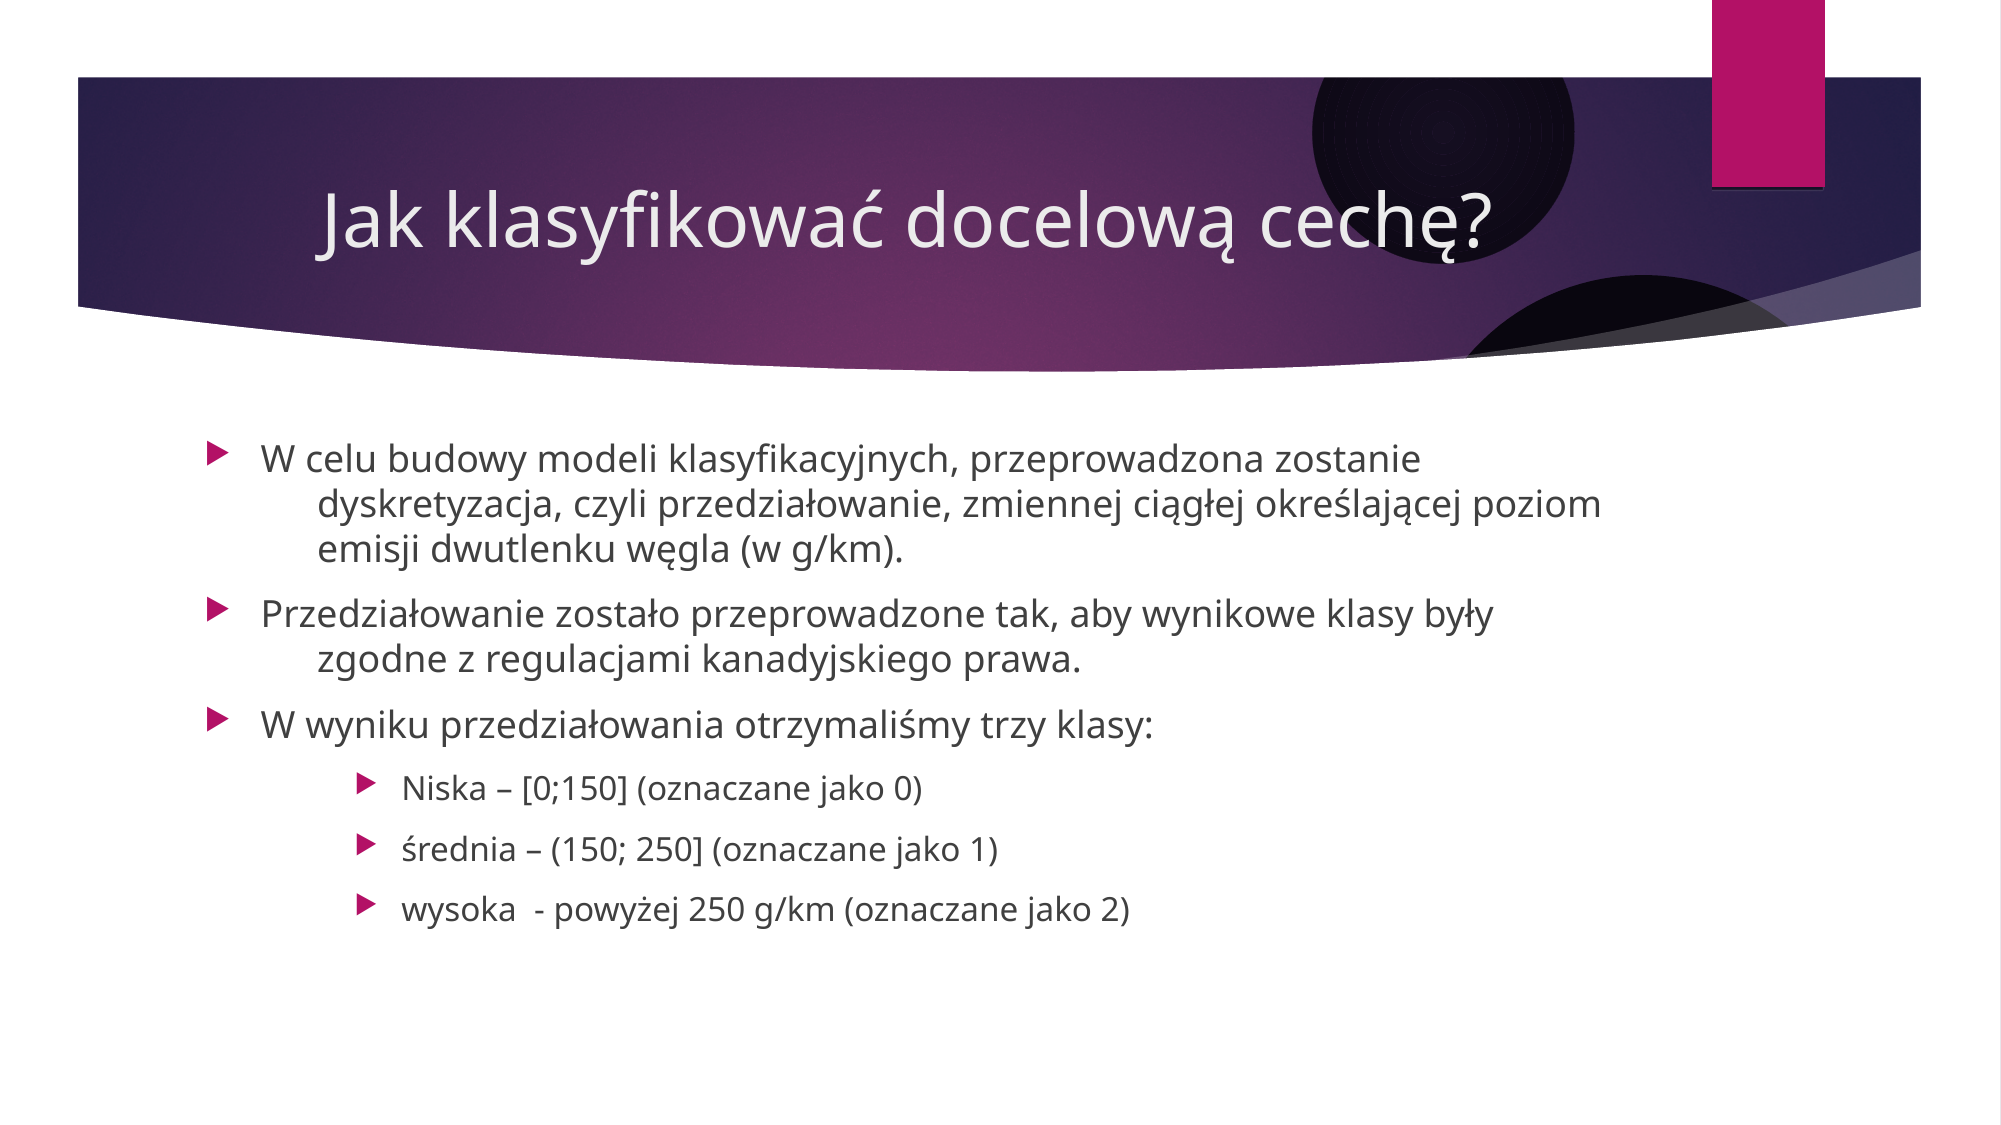

# Jak klasyfikować docelową cechę?
W celu budowy modeli klasyfikacyjnych, przeprowadzona zostanie dyskretyzacja, czyli przedziałowanie, zmiennej ciągłej określającej poziom emisji dwutlenku węgla (w g/km).
Przedziałowanie zostało przeprowadzone tak, aby wynikowe klasy były zgodne z regulacjami kanadyjskiego prawa.
W wyniku przedziałowania otrzymaliśmy trzy klasy:
Niska – [0;150] (oznaczane jako 0)
średnia – (150; 250] (oznaczane jako 1)
wysoka - powyżej 250 g/km (oznaczane jako 2)